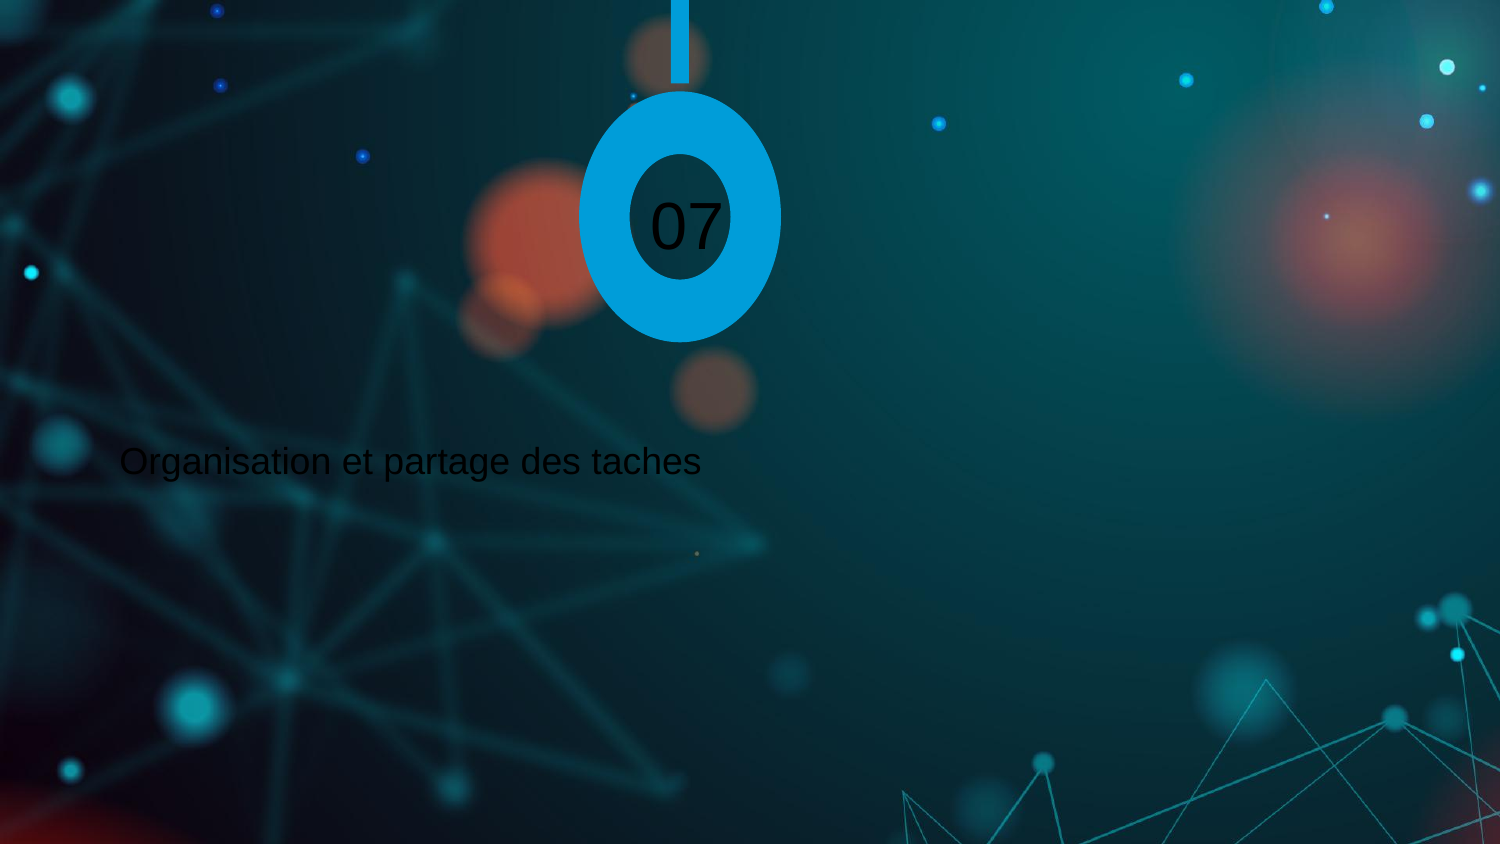

07
# Organisation et partage des taches